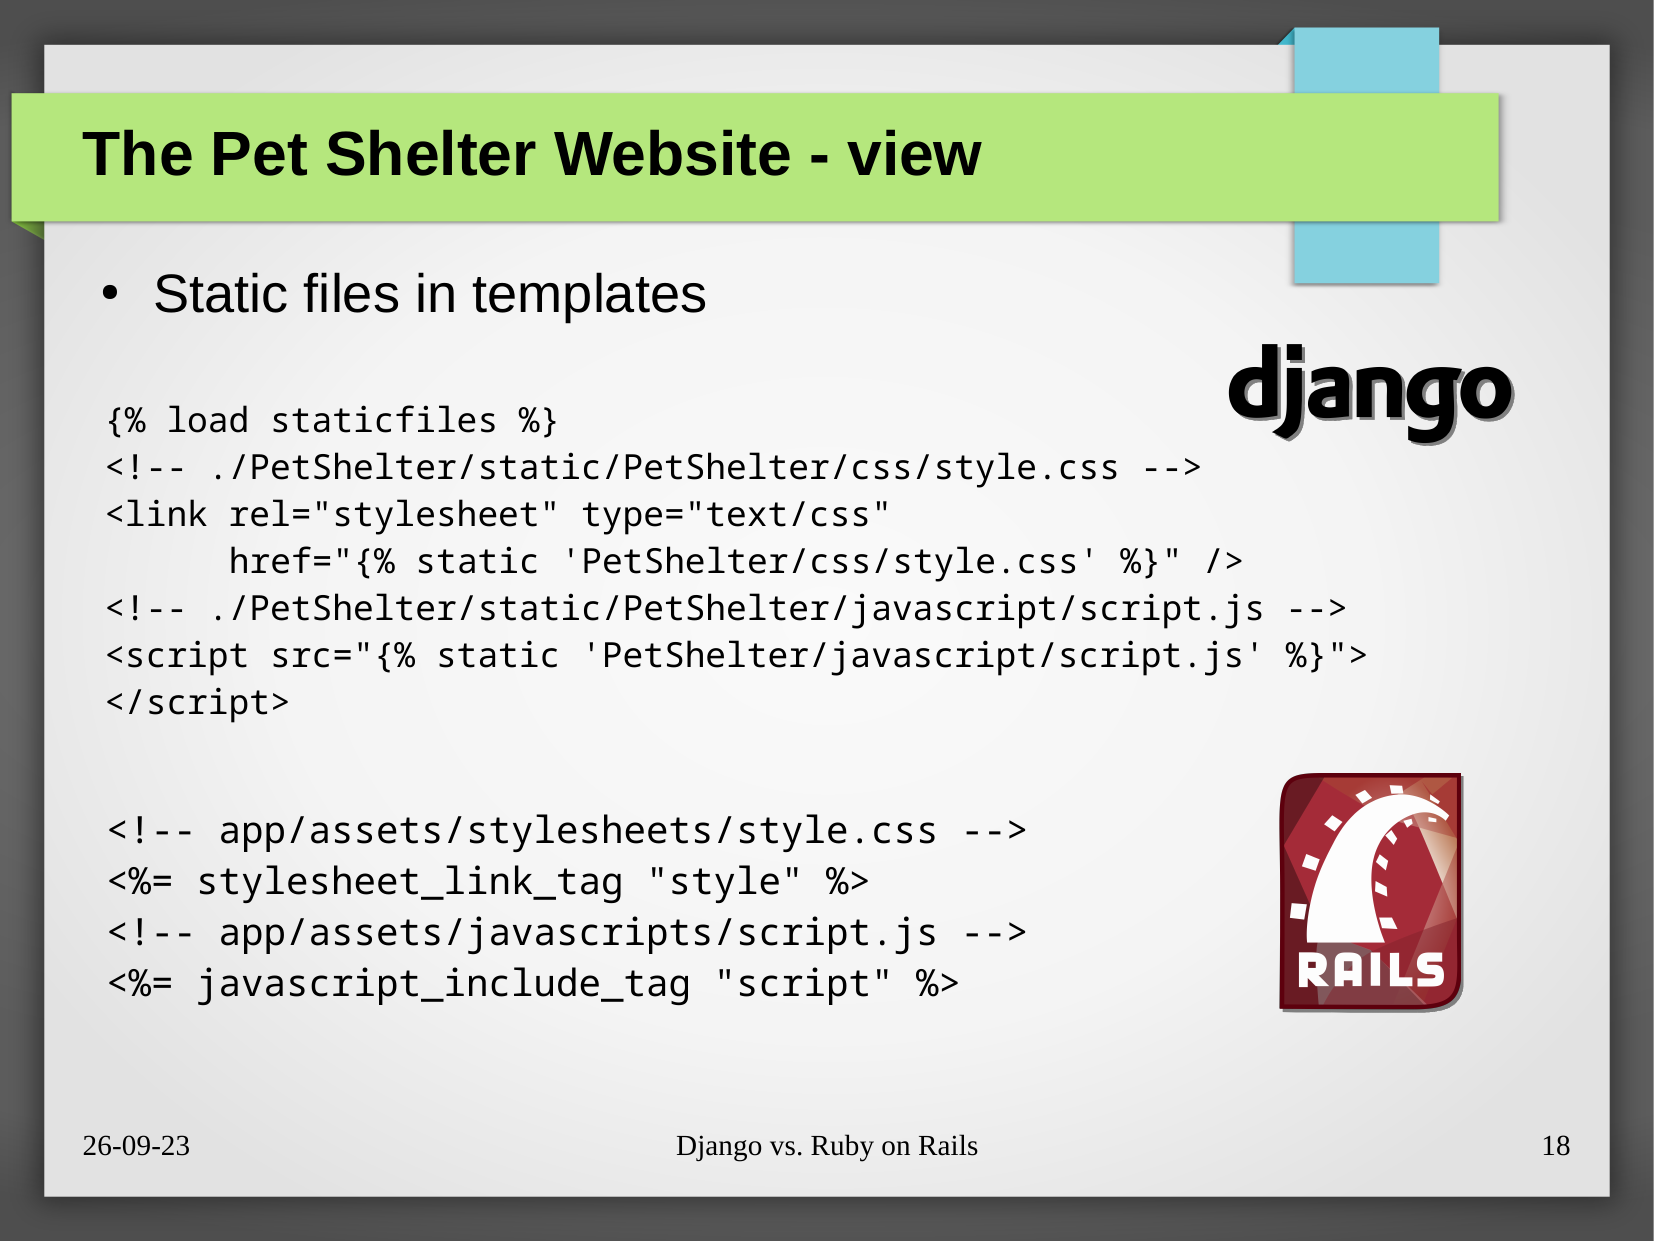

# The Pet Shelter Website - view
Static files in templates
{% load staticfiles %}
<!-- ./PetShelter/static/PetShelter/css/style.css -->
<link rel="stylesheet" type="text/css"
 href="{% static 'PetShelter/css/style.css' %}" />
<!-- ./PetShelter/static/PetShelter/javascript/script.js -->
<script src="{% static 'PetShelter/javascript/script.js' %}">
</script>
<!-- app/assets/stylesheets/style.css -->
<%= stylesheet_link_tag "style" %>
<!-- app/assets/javascripts/script.js -->
<%= javascript_include_tag "script" %>
Django vs. Ruby on Rails
18